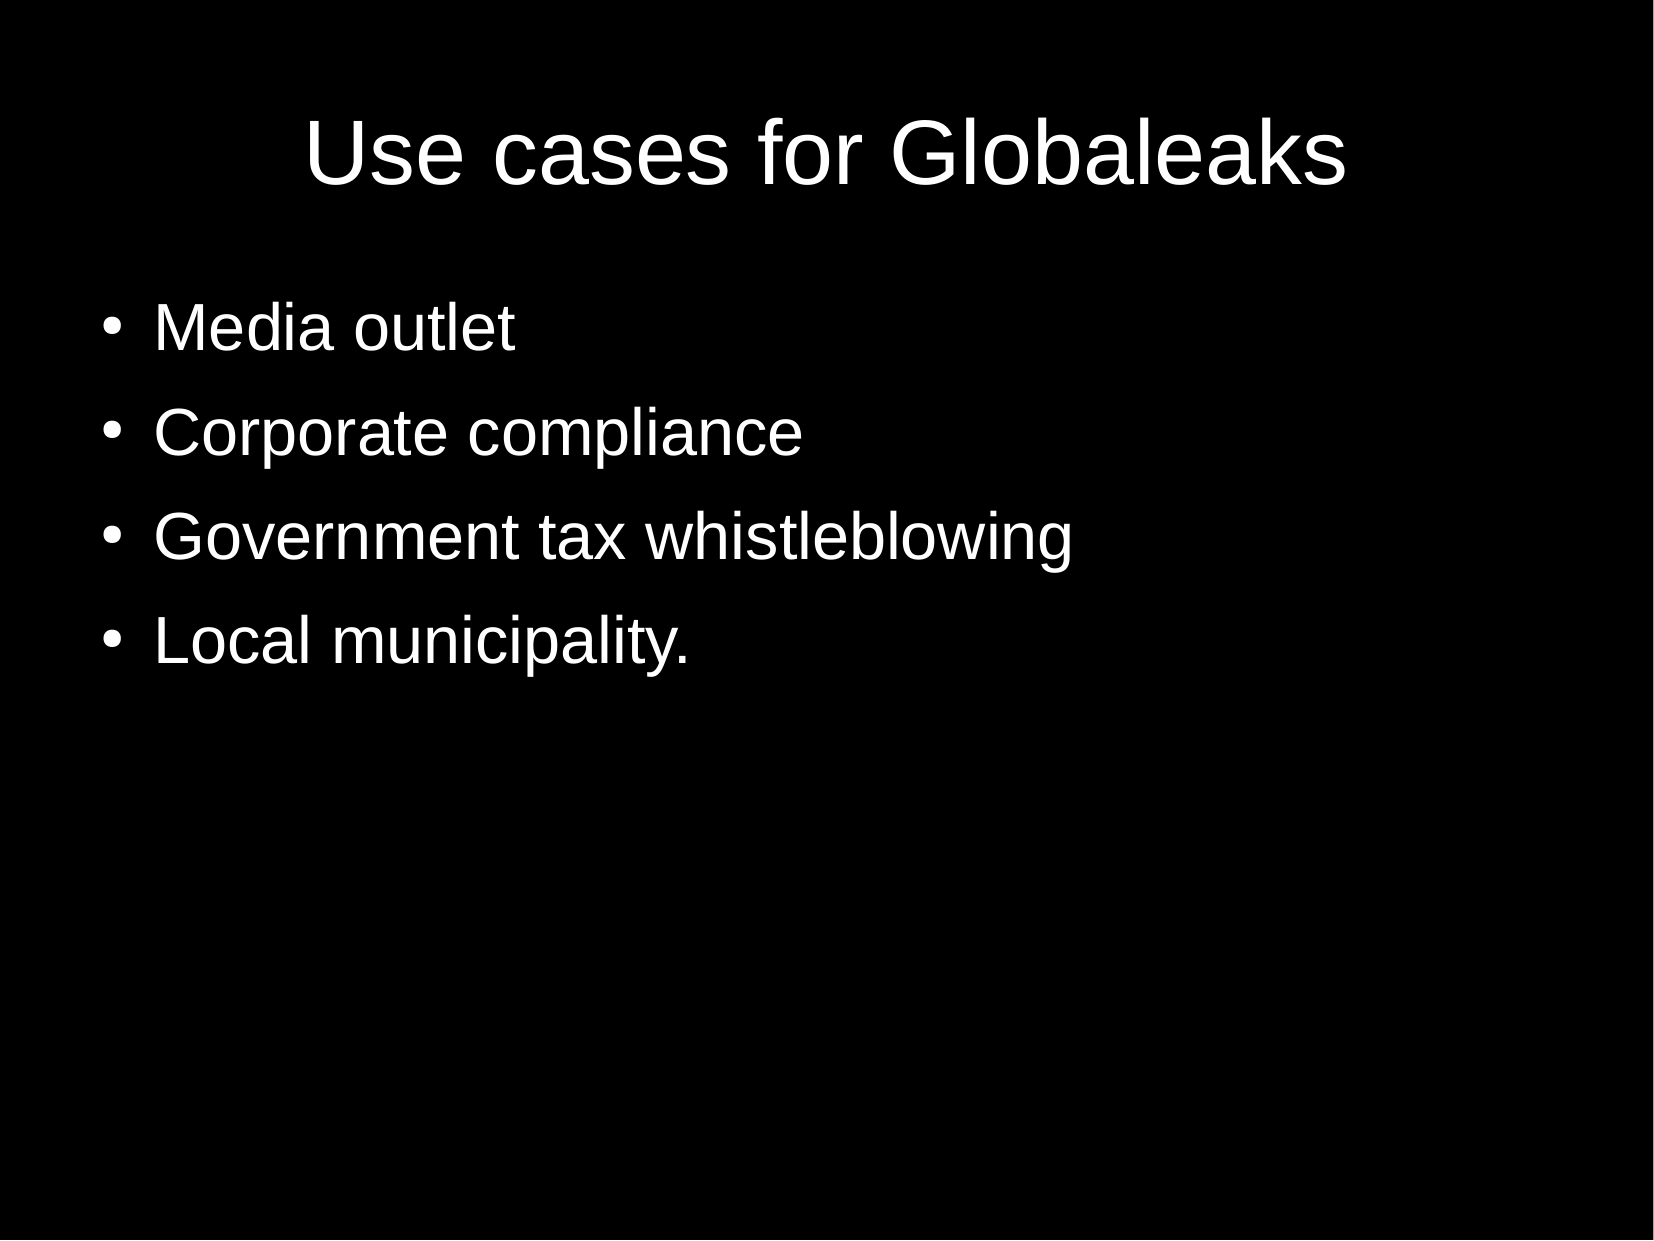

# Use cases for Globaleaks
Media outlet
Corporate compliance
Government tax whistleblowing
Local municipality.